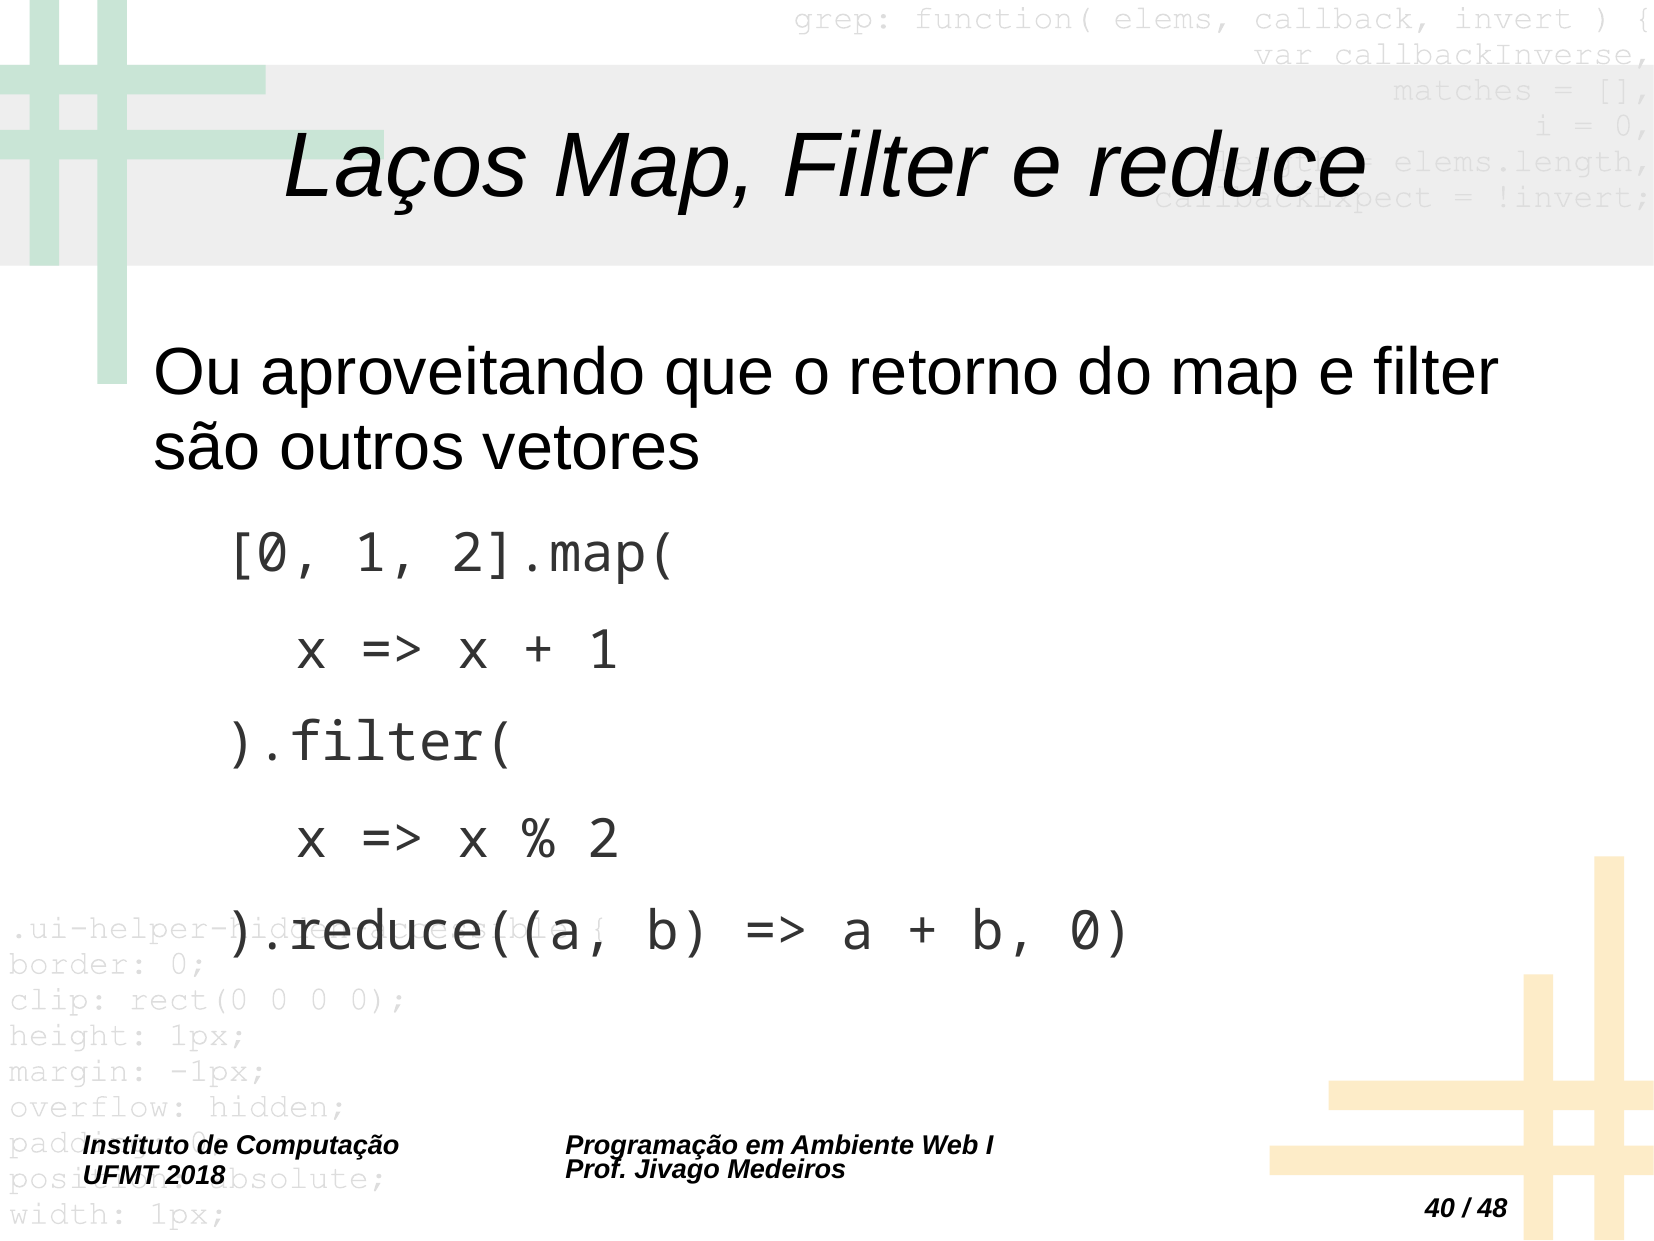

# Laços Map, Filter e reduce
Ou aproveitando que o retorno do map e filter são outros vetores
[0, 1, 2].map(
x => x + 1
).filter(
x => x % 2
).reduce((a, b) => a + b, 0)
Programação em Ambiente Web I Prof. Jivago Medeiros
40